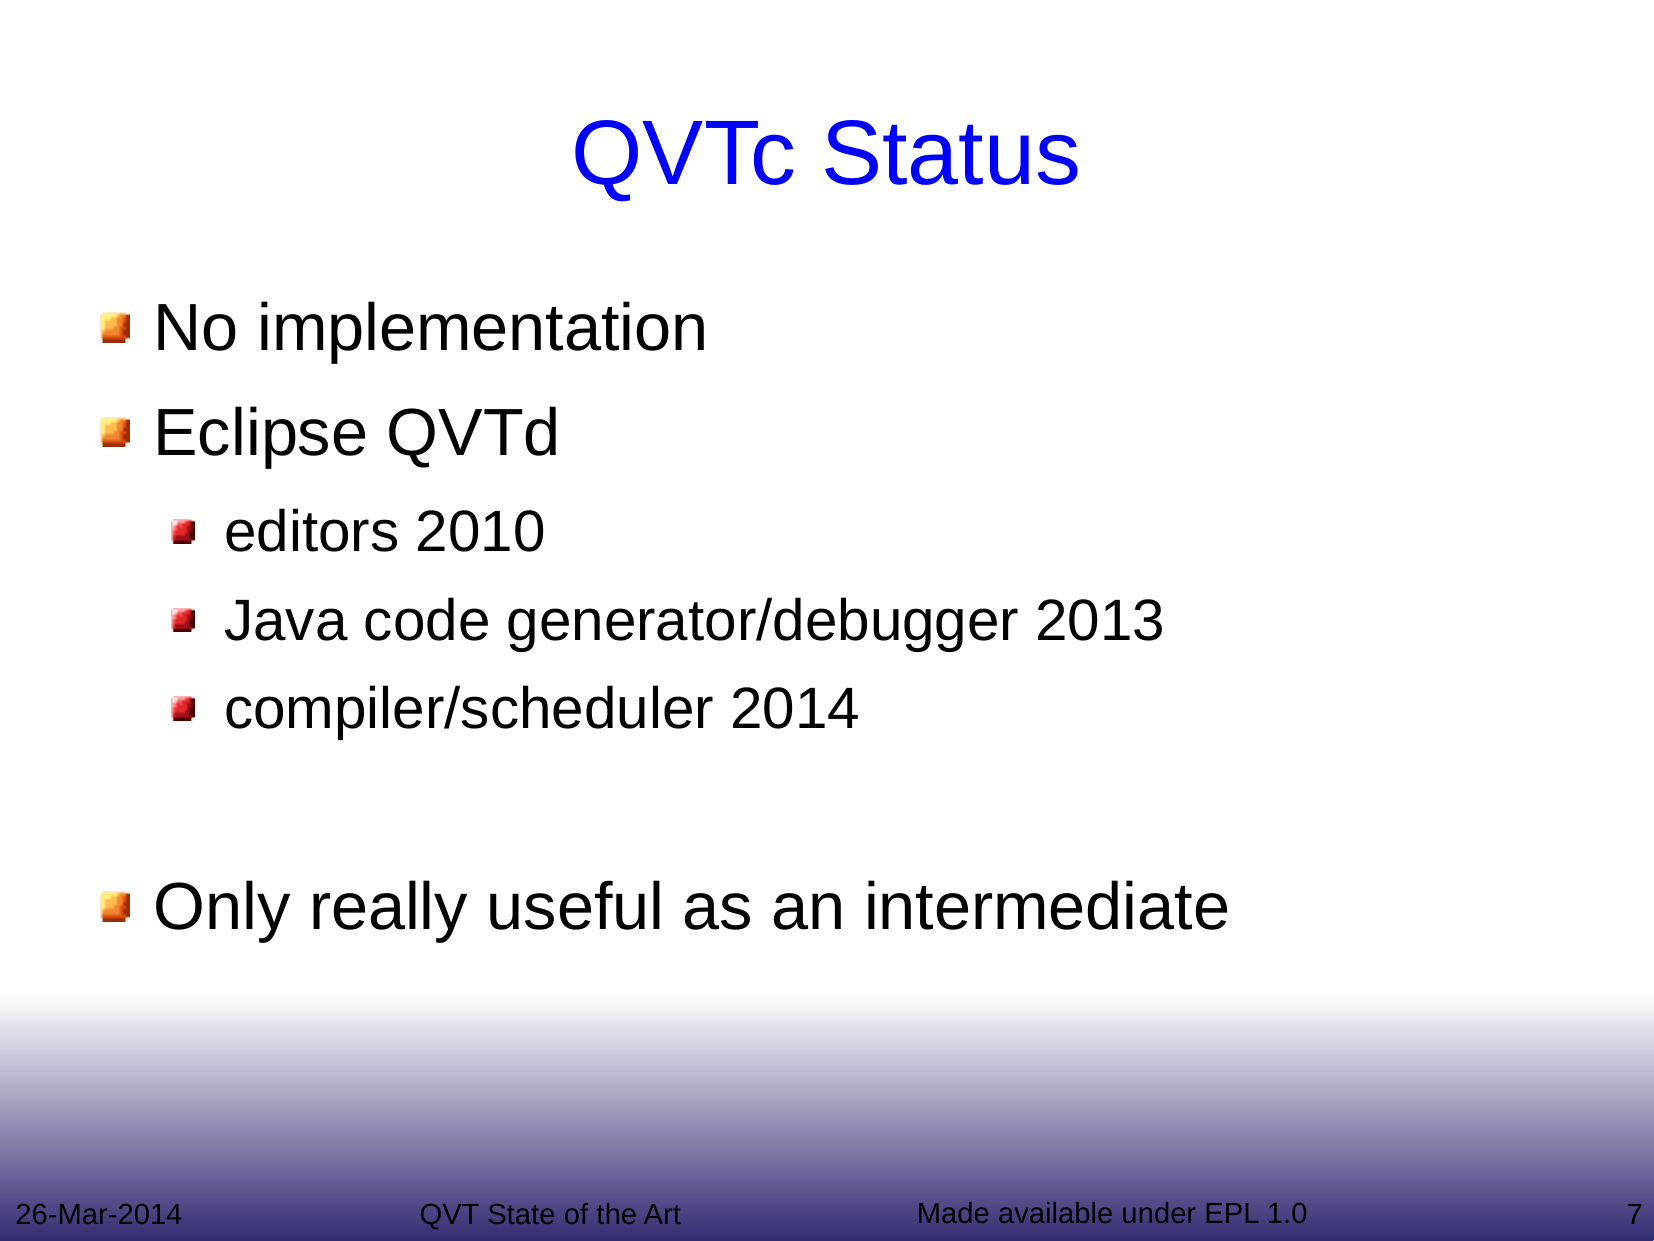

# QVTc Status
No implementation
Eclipse QVTd
editors 2010
Java code generator/debugger 2013
compiler/scheduler 2014
Only really useful as an intermediate
26-Mar-2014
QVT State of the Art
7